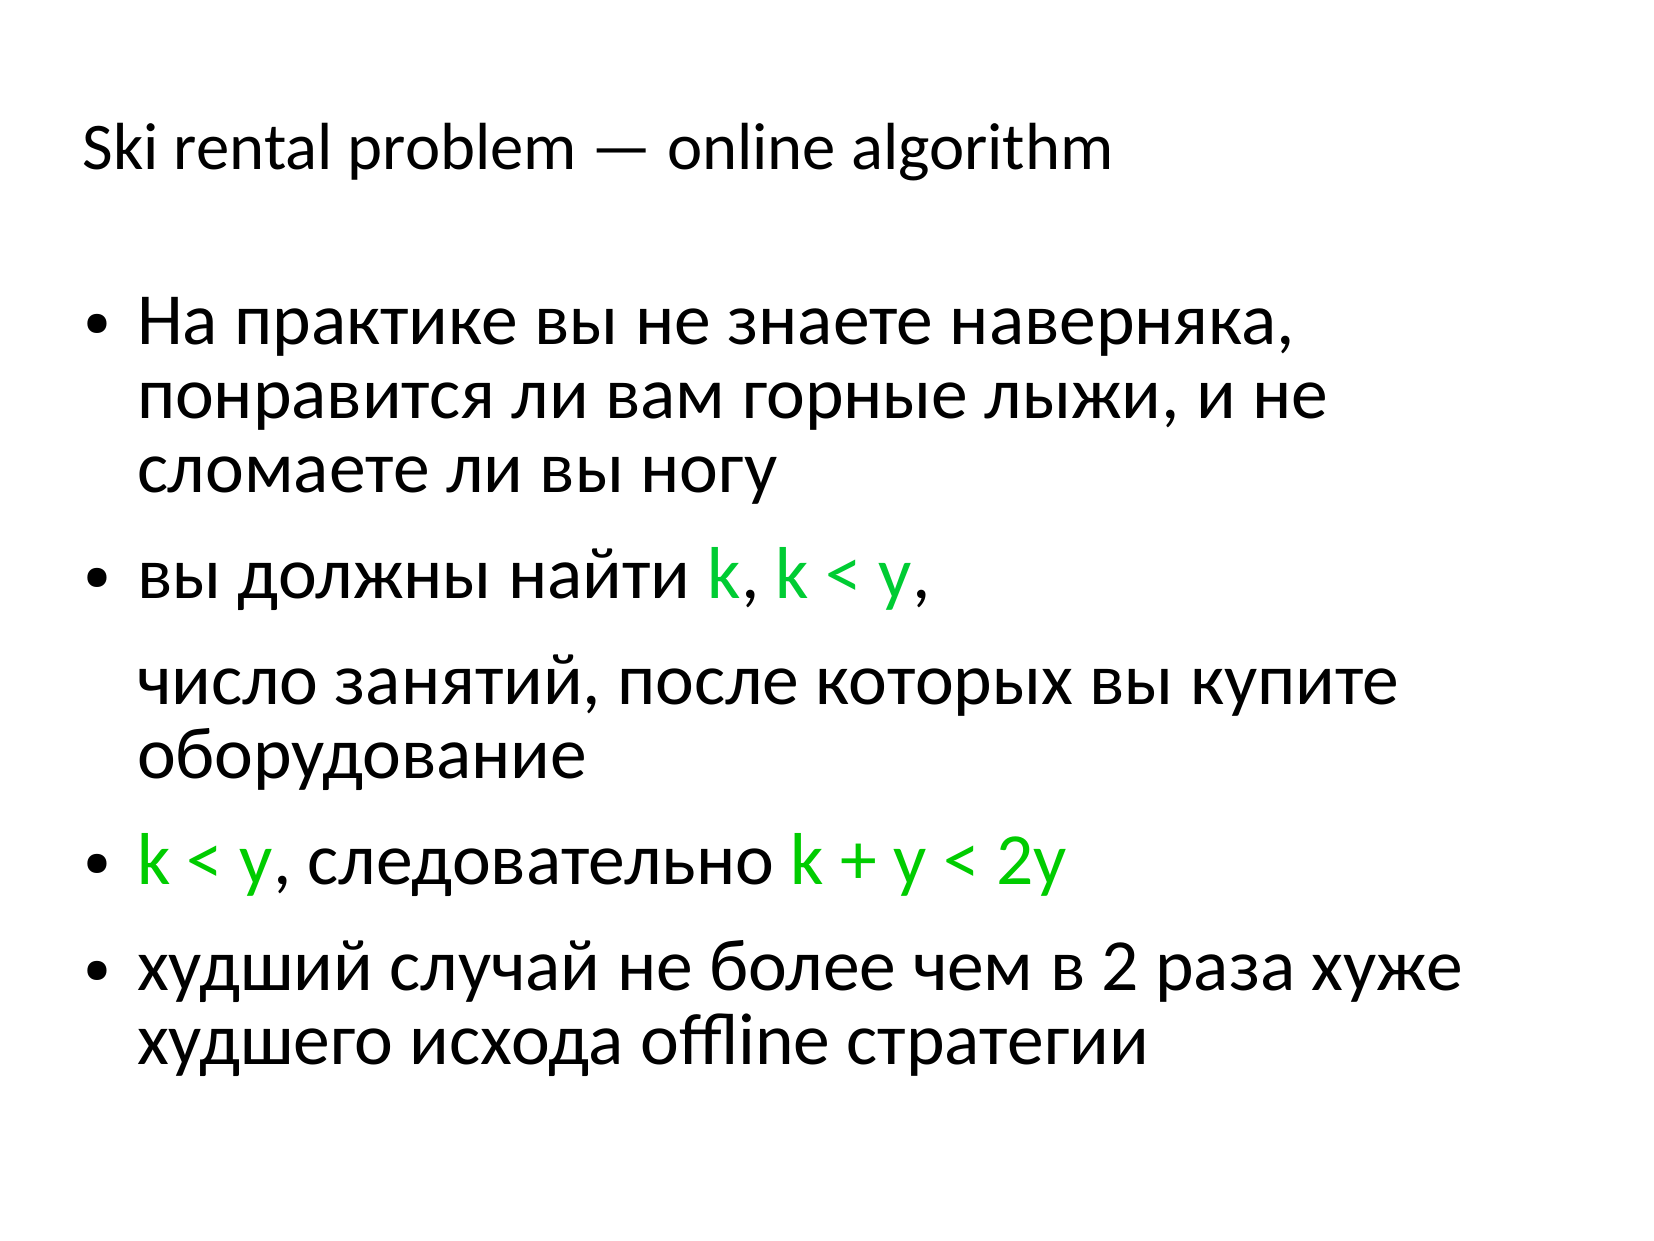

# Ski rental problem — online algorithm
На практике вы не знаете наверняка, понравится ли вам горные лыжи, и не сломаете ли вы ногу
вы должны найти k, k < y,
число занятий, после которых вы купите оборудование
k < y, следовательно k + y < 2y
худший случай не более чем в 2 раза хуже худшего исхода offline стратегии